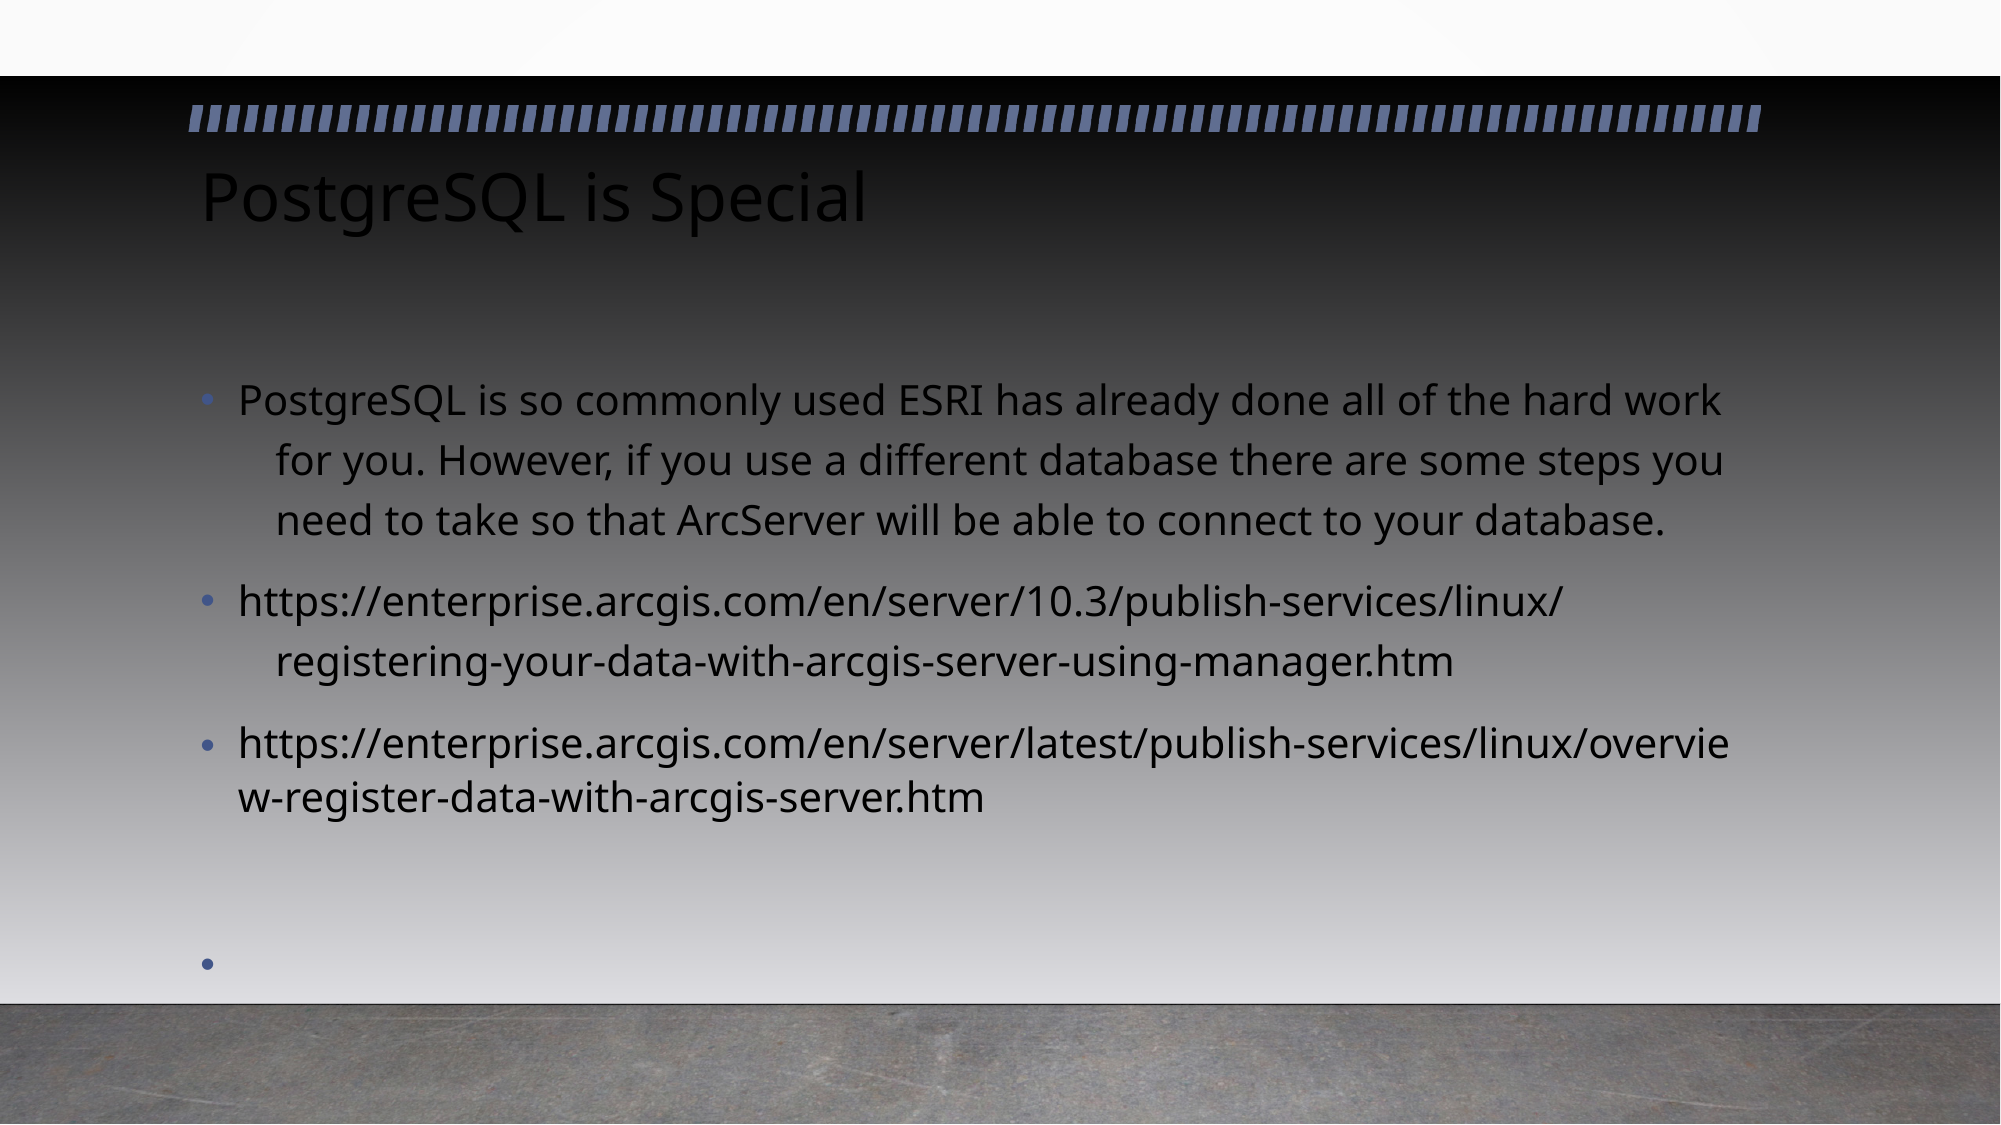

# PostgreSQL is Special
PostgreSQL is so commonly used ESRI has already done all of the hard work for you. However, if you use a different database there are some steps you need to take so that ArcServer will be able to connect to your database.
https://enterprise.arcgis.com/en/server/10.3/publish-services/linux/registering-your-data-with-arcgis-server-using-manager.htm
https://enterprise.arcgis.com/en/server/latest/publish-services/linux/overview-register-data-with-arcgis-server.htm